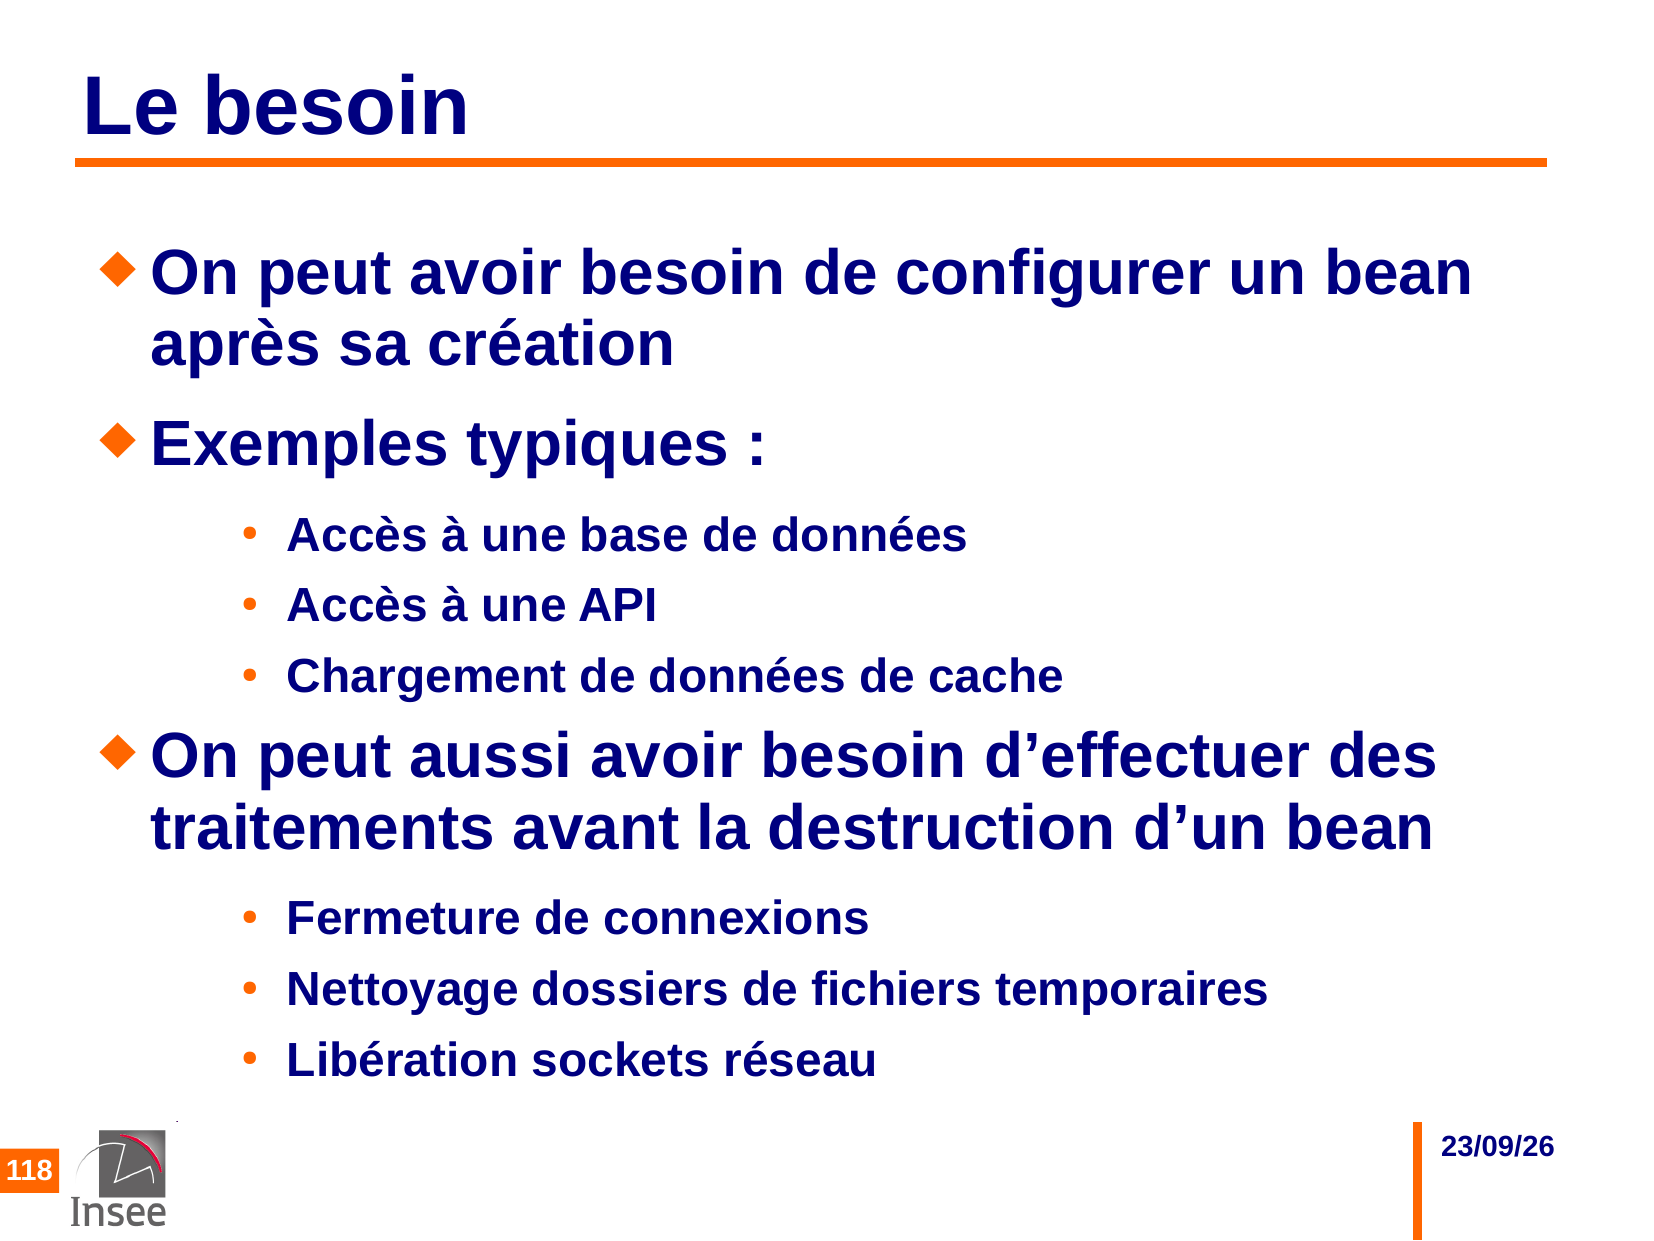

# Le besoin
On peut avoir besoin de configurer un bean après sa création
Exemples typiques :
Accès à une base de données
Accès à une API
Chargement de données de cache
On peut aussi avoir besoin d’effectuer des traitements avant la destruction d’un bean
Fermeture de connexions
Nettoyage dossiers de fichiers temporaires
Libération sockets réseau
118